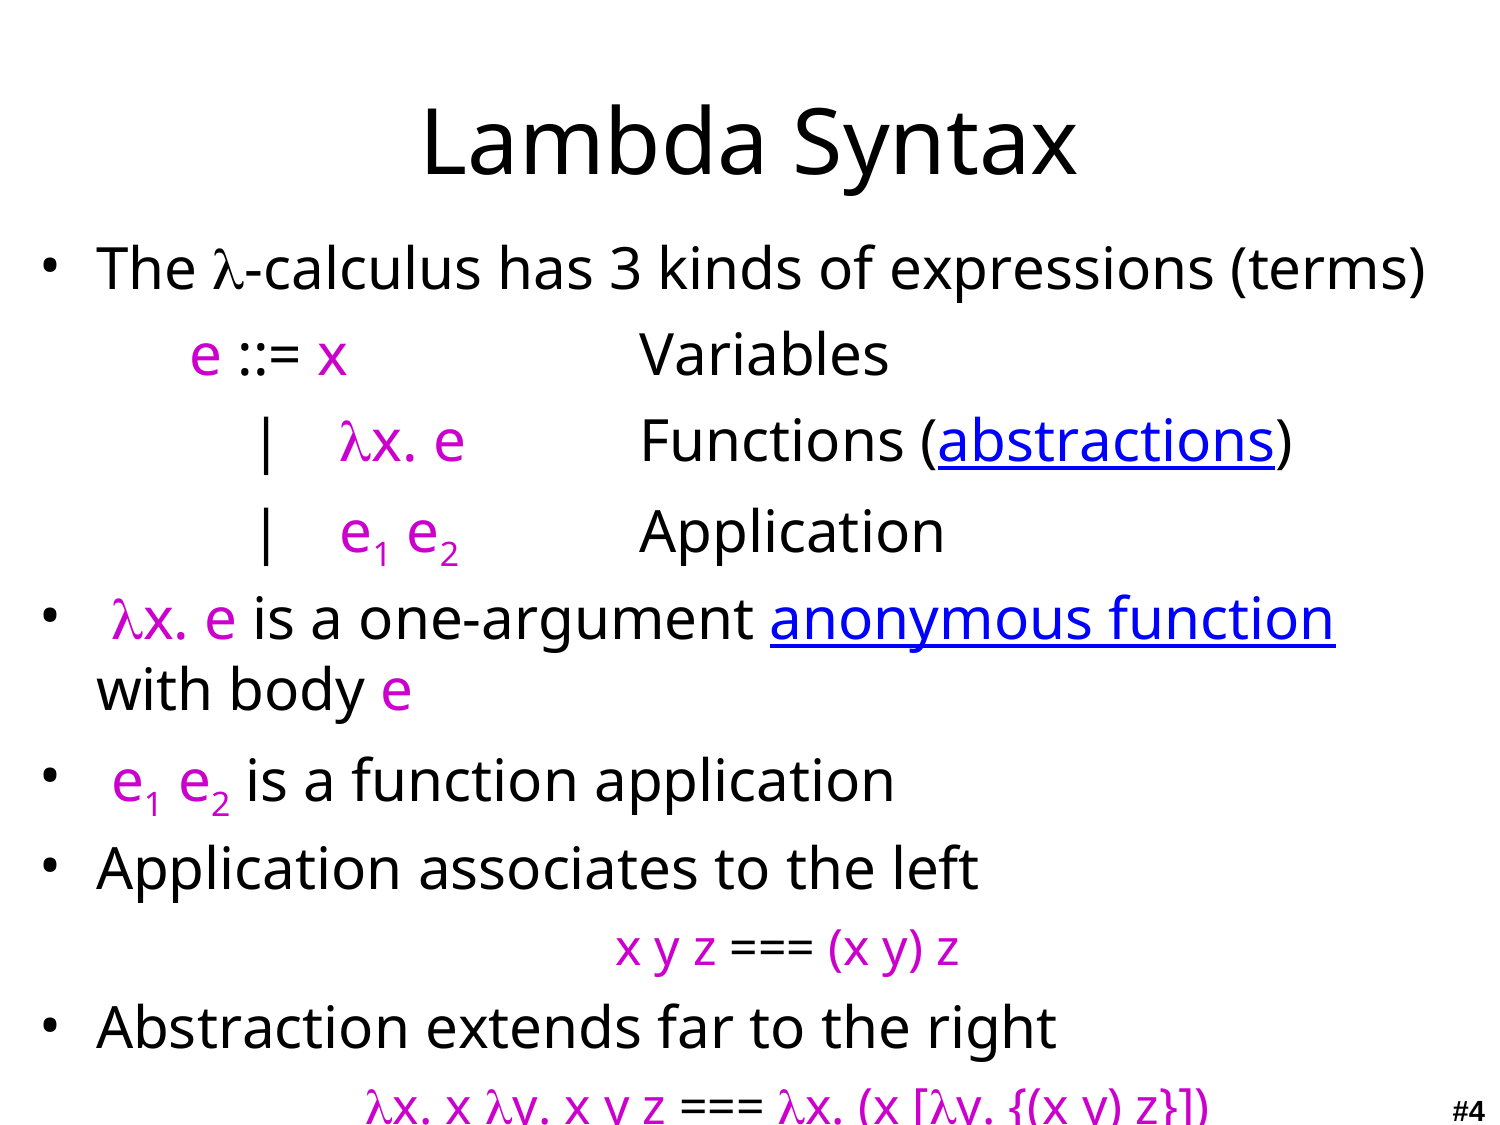

# Lambda Syntax
The -calculus has 3 kinds of expressions (terms)
		e ::= x		Variables
		 |	x. e		Functions (abstractions)
		 |	e1 e2		Application
 x. e is a one-argument anonymous function with body e
 e1 e2 is a function application
Application associates to the left
x y z === (x y) z
Abstraction extends far to the right
x. x y. x y z === x. (x [y. {(x y) z}])
4